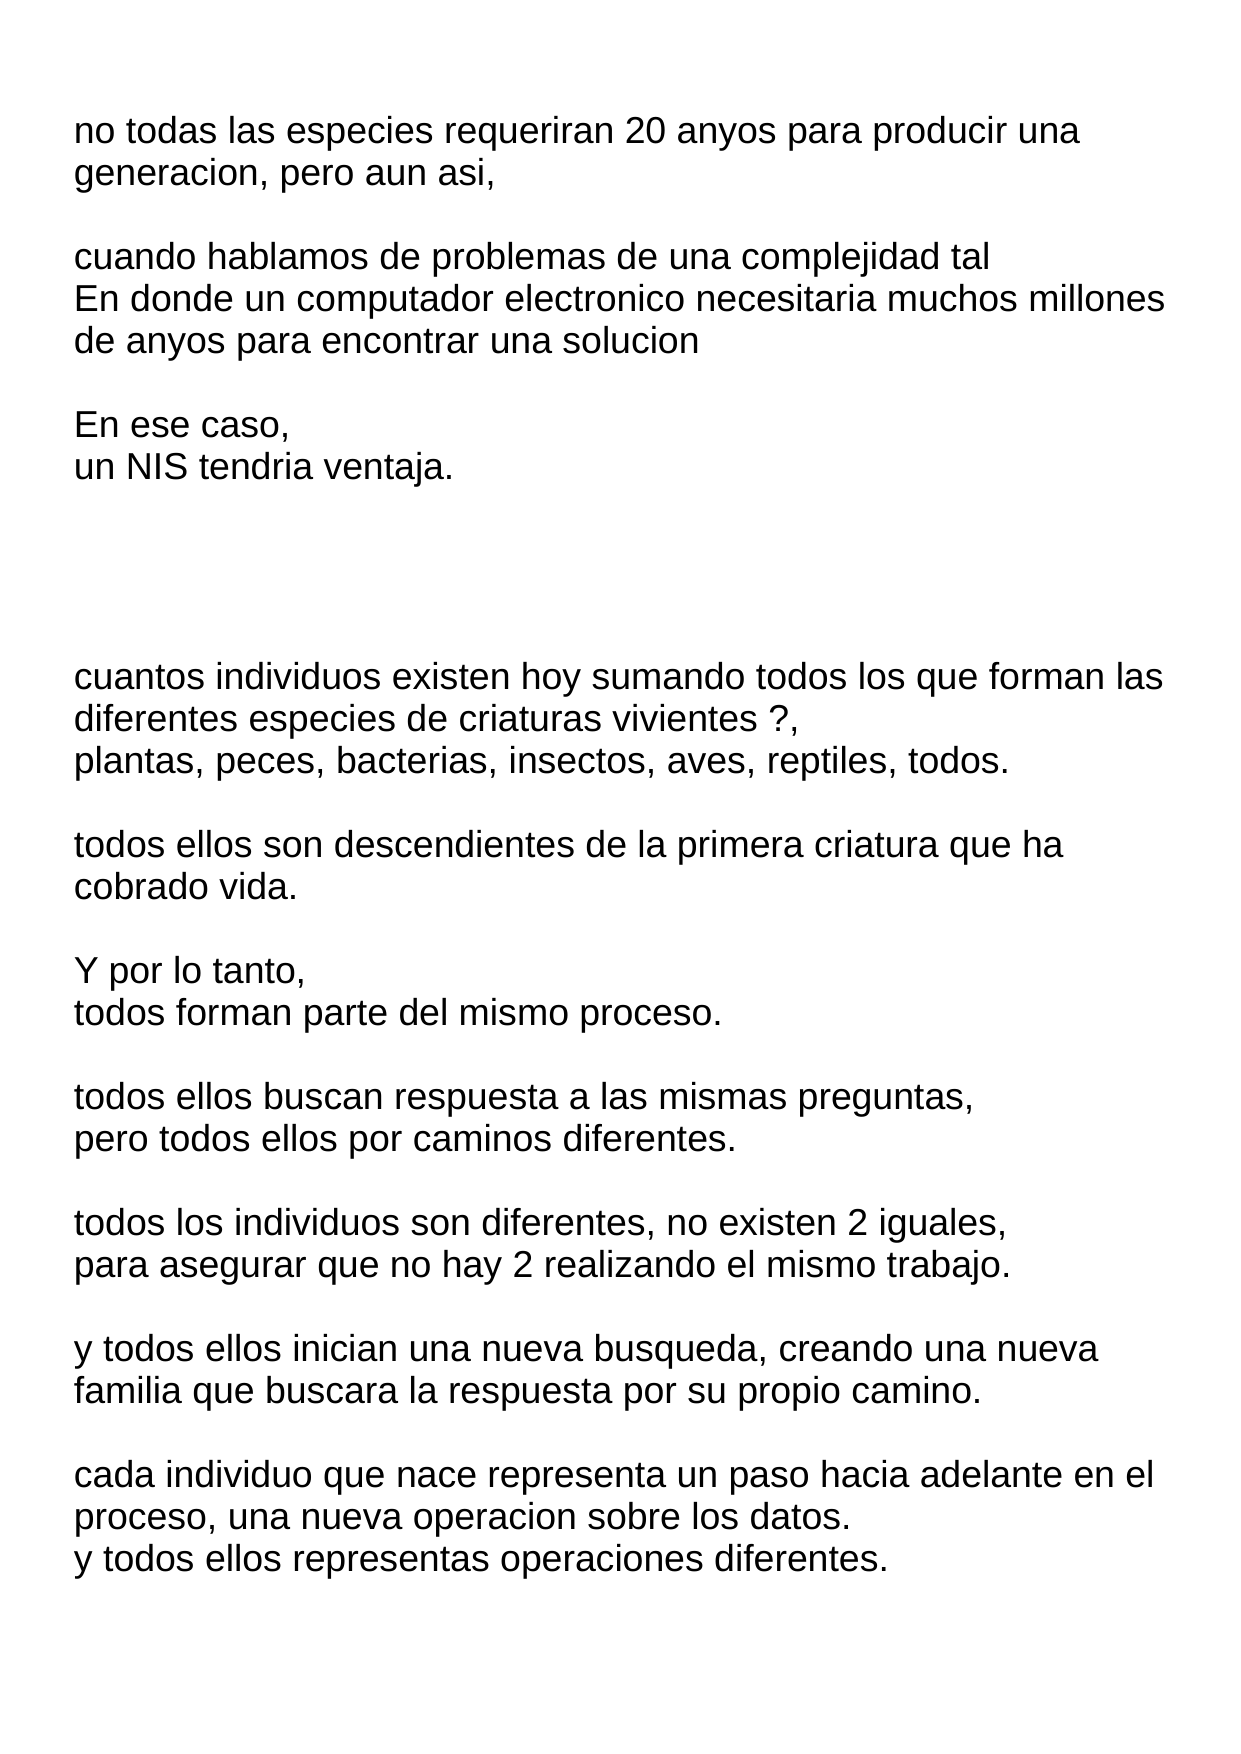

no todas las especies requeriran 20 anyos para producir una generacion, pero aun asi,
cuando hablamos de problemas de una complejidad tal
En donde un computador electronico necesitaria muchos millones de anyos para encontrar una solucion
En ese caso,
un NIS tendria ventaja.
cuantos individuos existen hoy sumando todos los que forman las diferentes especies de criaturas vivientes ?,
plantas, peces, bacterias, insectos, aves, reptiles, todos.
todos ellos son descendientes de la primera criatura que ha cobrado vida.
Y por lo tanto,
todos forman parte del mismo proceso.
todos ellos buscan respuesta a las mismas preguntas,
pero todos ellos por caminos diferentes.
todos los individuos son diferentes, no existen 2 iguales,
para asegurar que no hay 2 realizando el mismo trabajo.
y todos ellos inician una nueva busqueda, creando una nueva familia que buscara la respuesta por su propio camino.
cada individuo que nace representa un paso hacia adelante en el proceso, una nueva operacion sobre los datos.
y todos ellos representas operaciones diferentes.